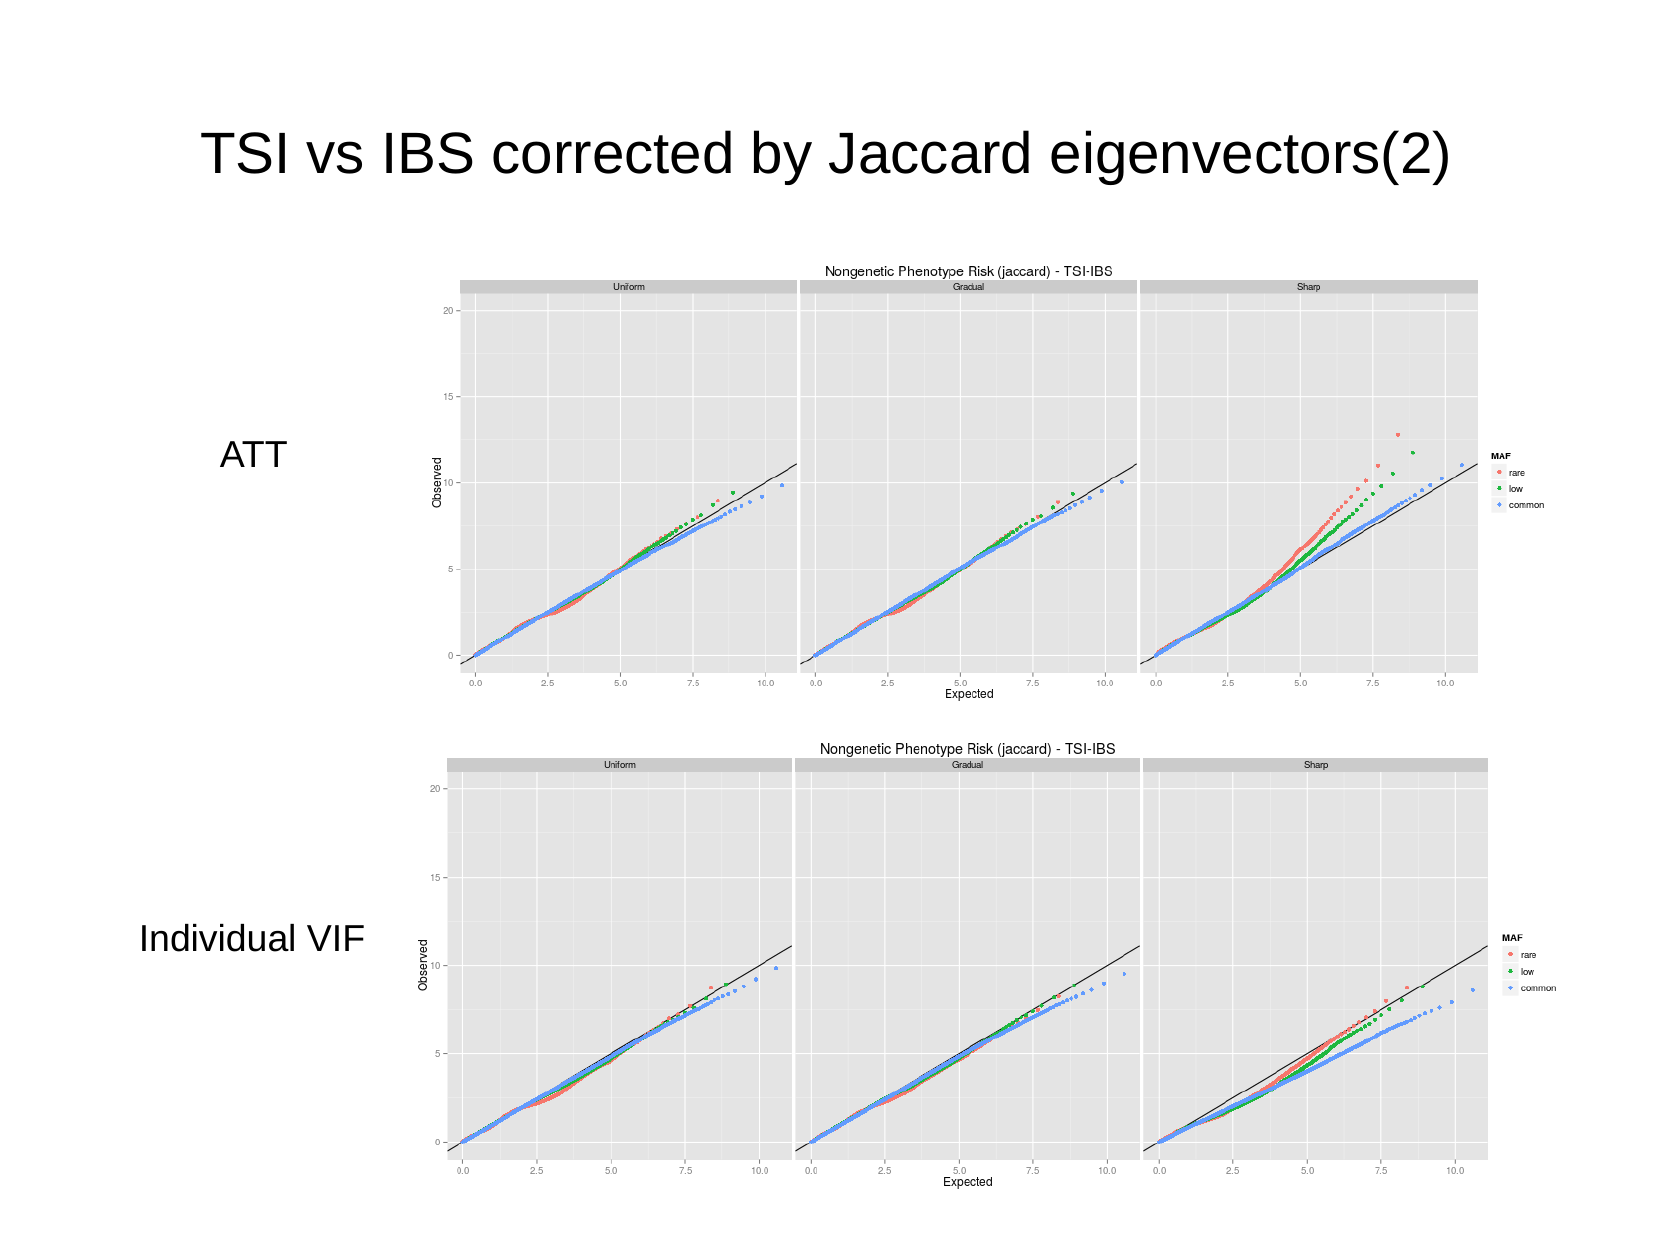

# TSI vs IBS corrected by Jaccard eigenvectors(2)
ATT
Individual VIF